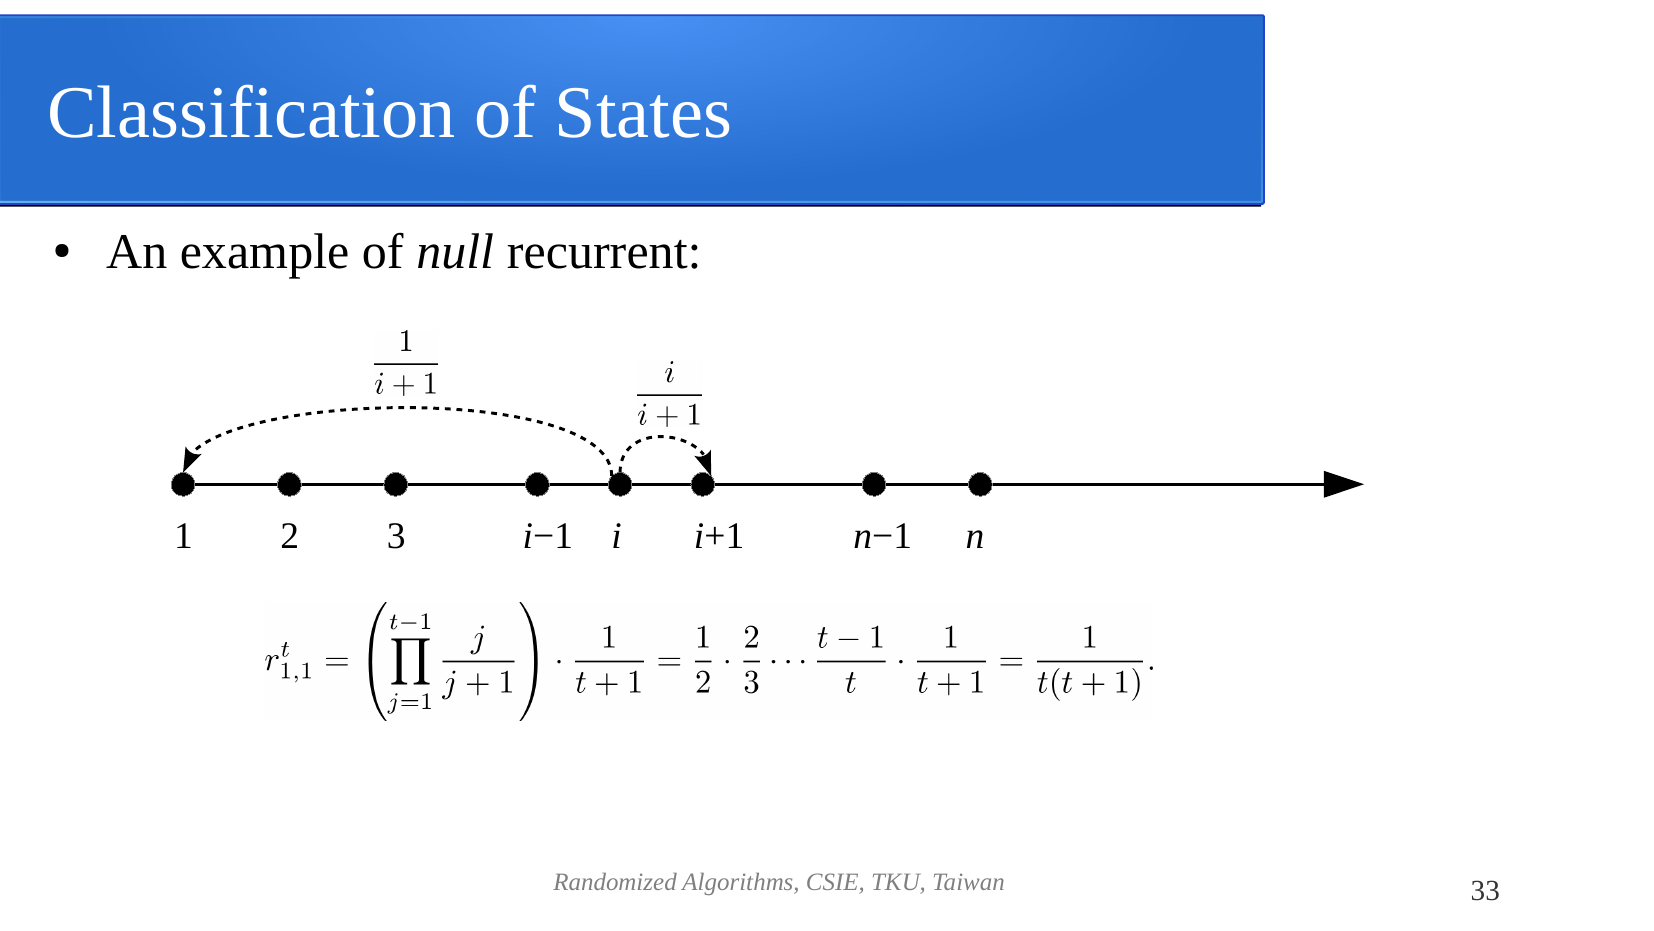

# Classification of States
An example of null recurrent:
1
2
3
i−1
i
i+1
n−1
n
Randomized Algorithms, CSIE, TKU, Taiwan
33